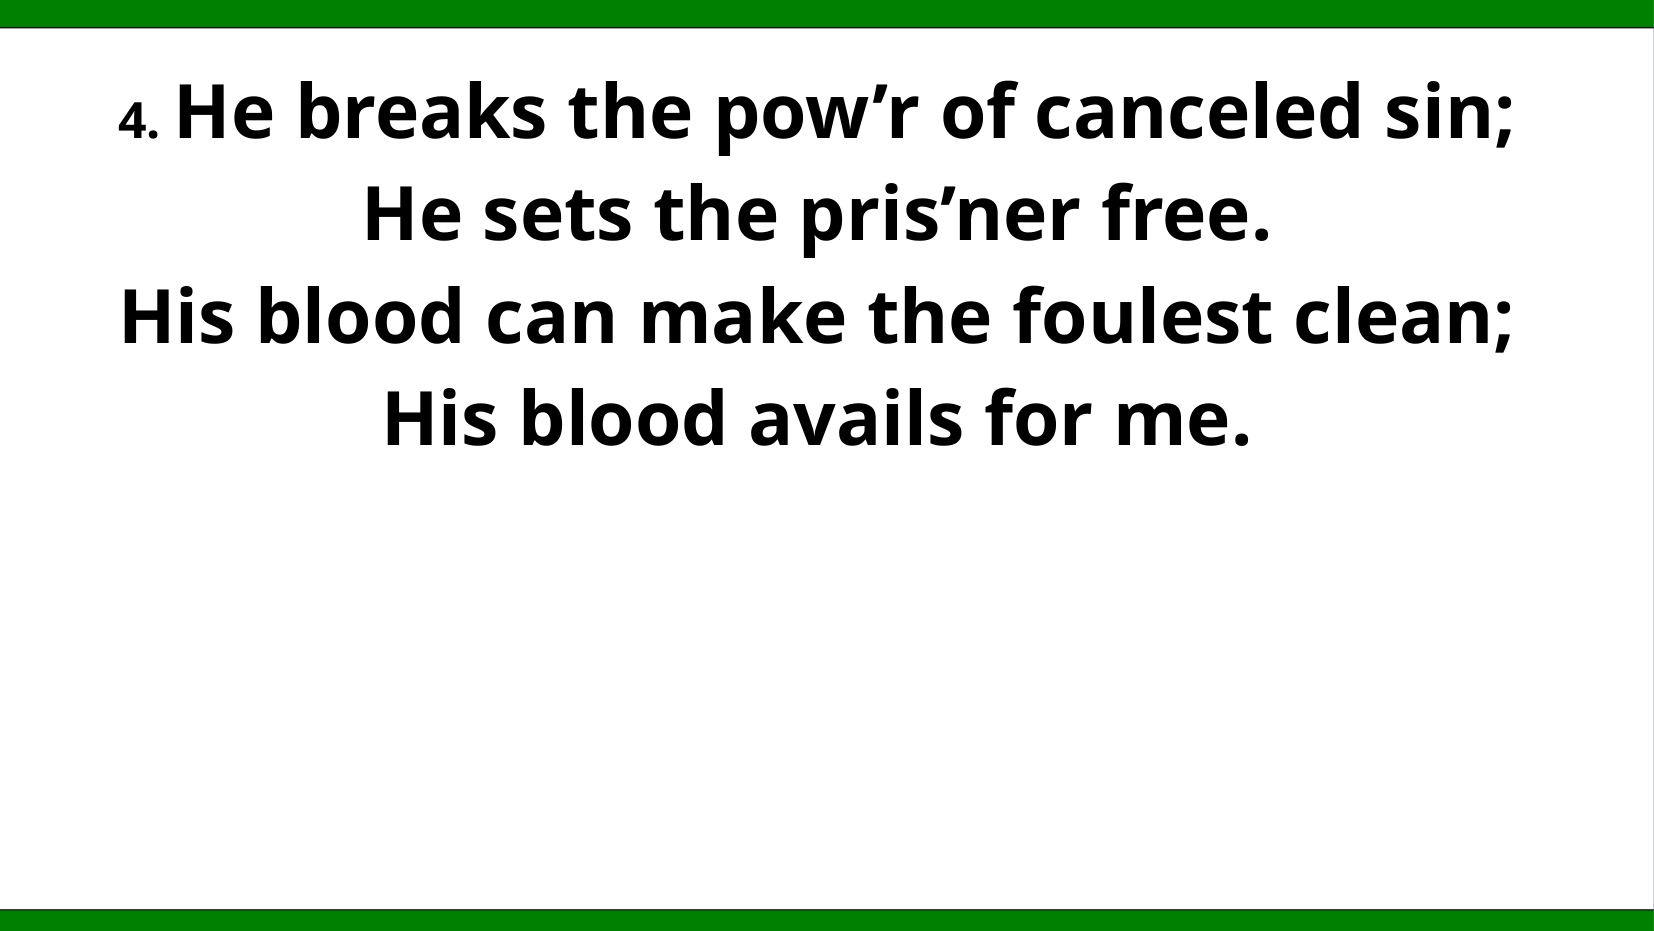

4. He breaks the pow’r of canceled sin;
He sets the pris’ner free.
His blood can make the foulest clean;
His blood avails for me.